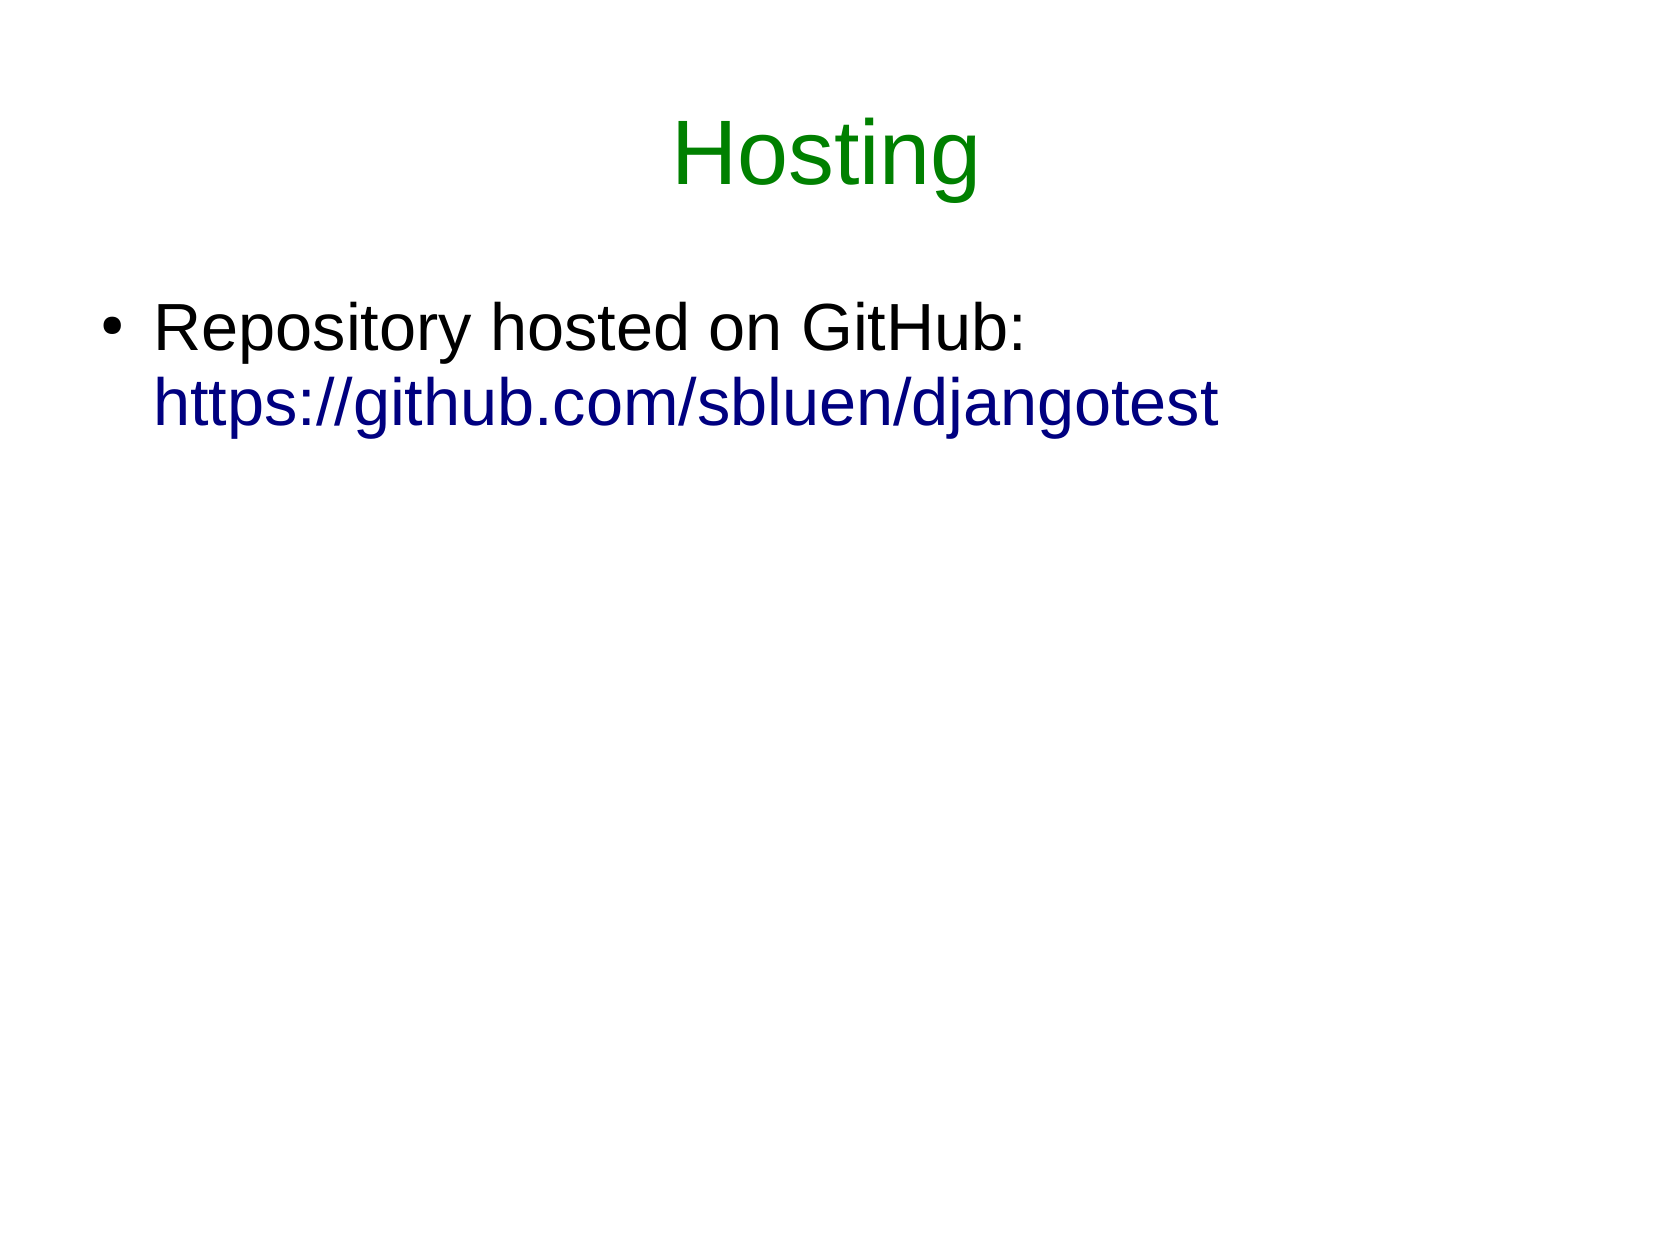

# Hosting
Repository hosted on GitHub: https://github.com/sbluen/djangotest